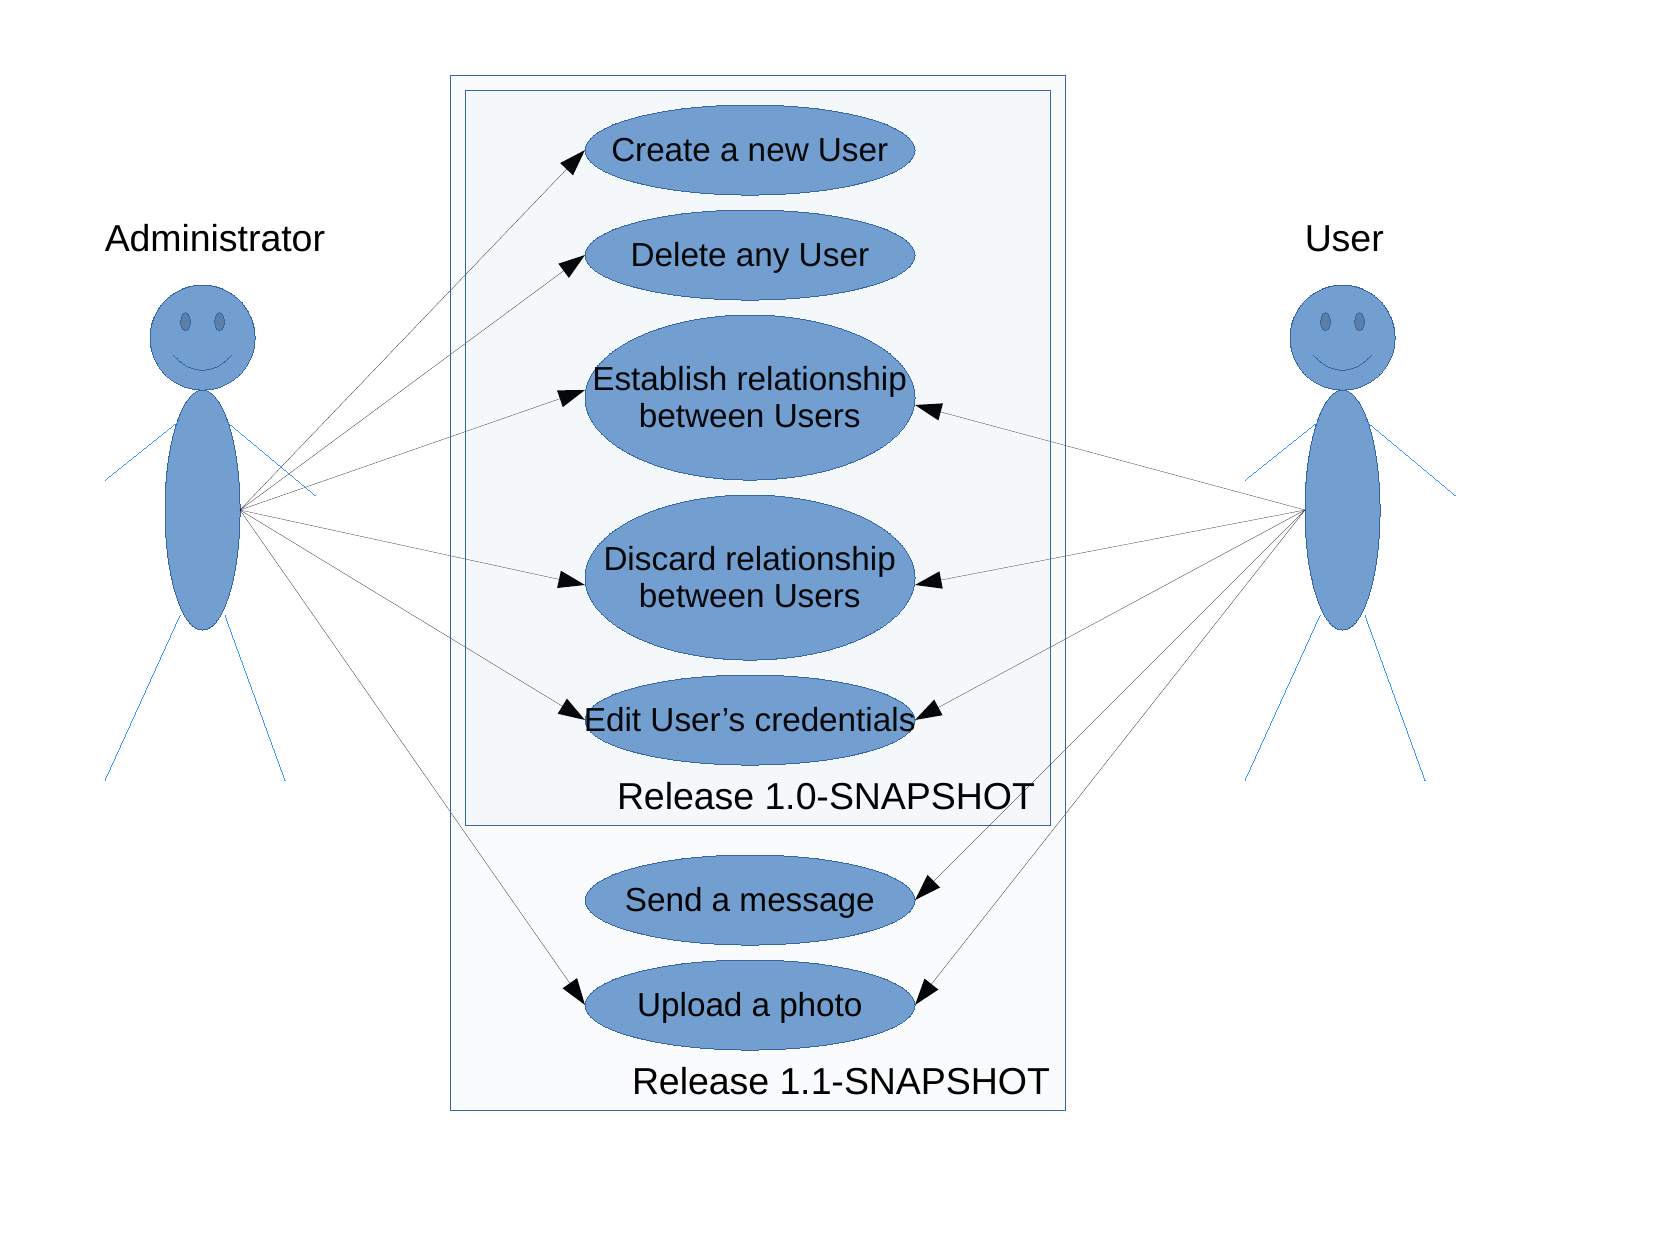

Release 1.1-SNAPSHOT
Release 1.0-SNAPSHOT
Create a new User
Administrator
Delete any User
User
Establish relationship
between Users
Discard relationship
between Users
Edit User’s credentials
Send a message
Upload a photo